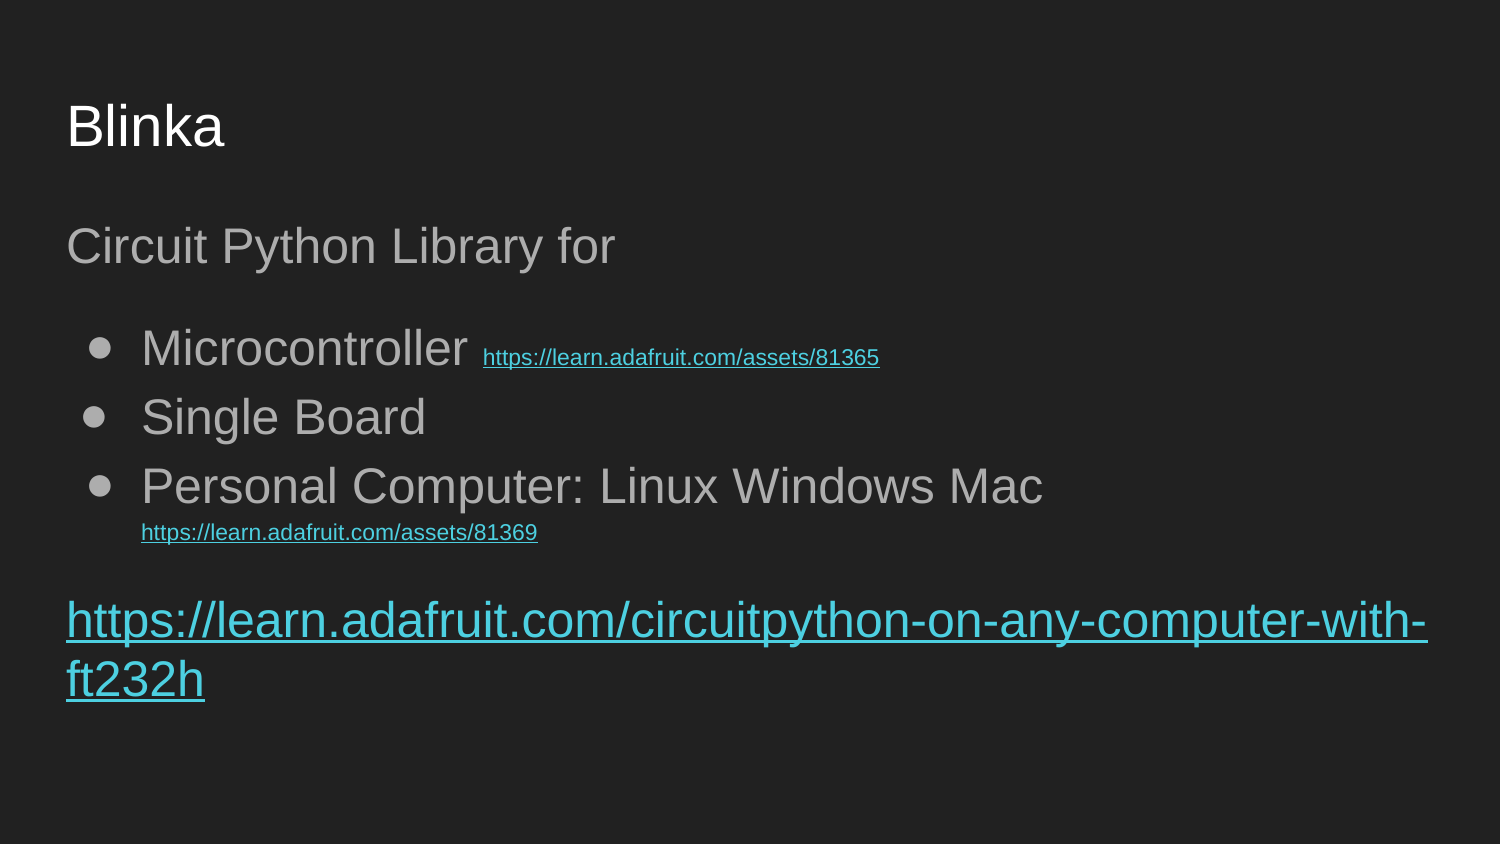

# Blinka
Circuit Python Library for
Microcontroller https://learn.adafruit.com/assets/81365
Single Board
Personal Computer: Linux Windows Mac https://learn.adafruit.com/assets/81369
https://learn.adafruit.com/circuitpython-on-any-computer-with-ft232h